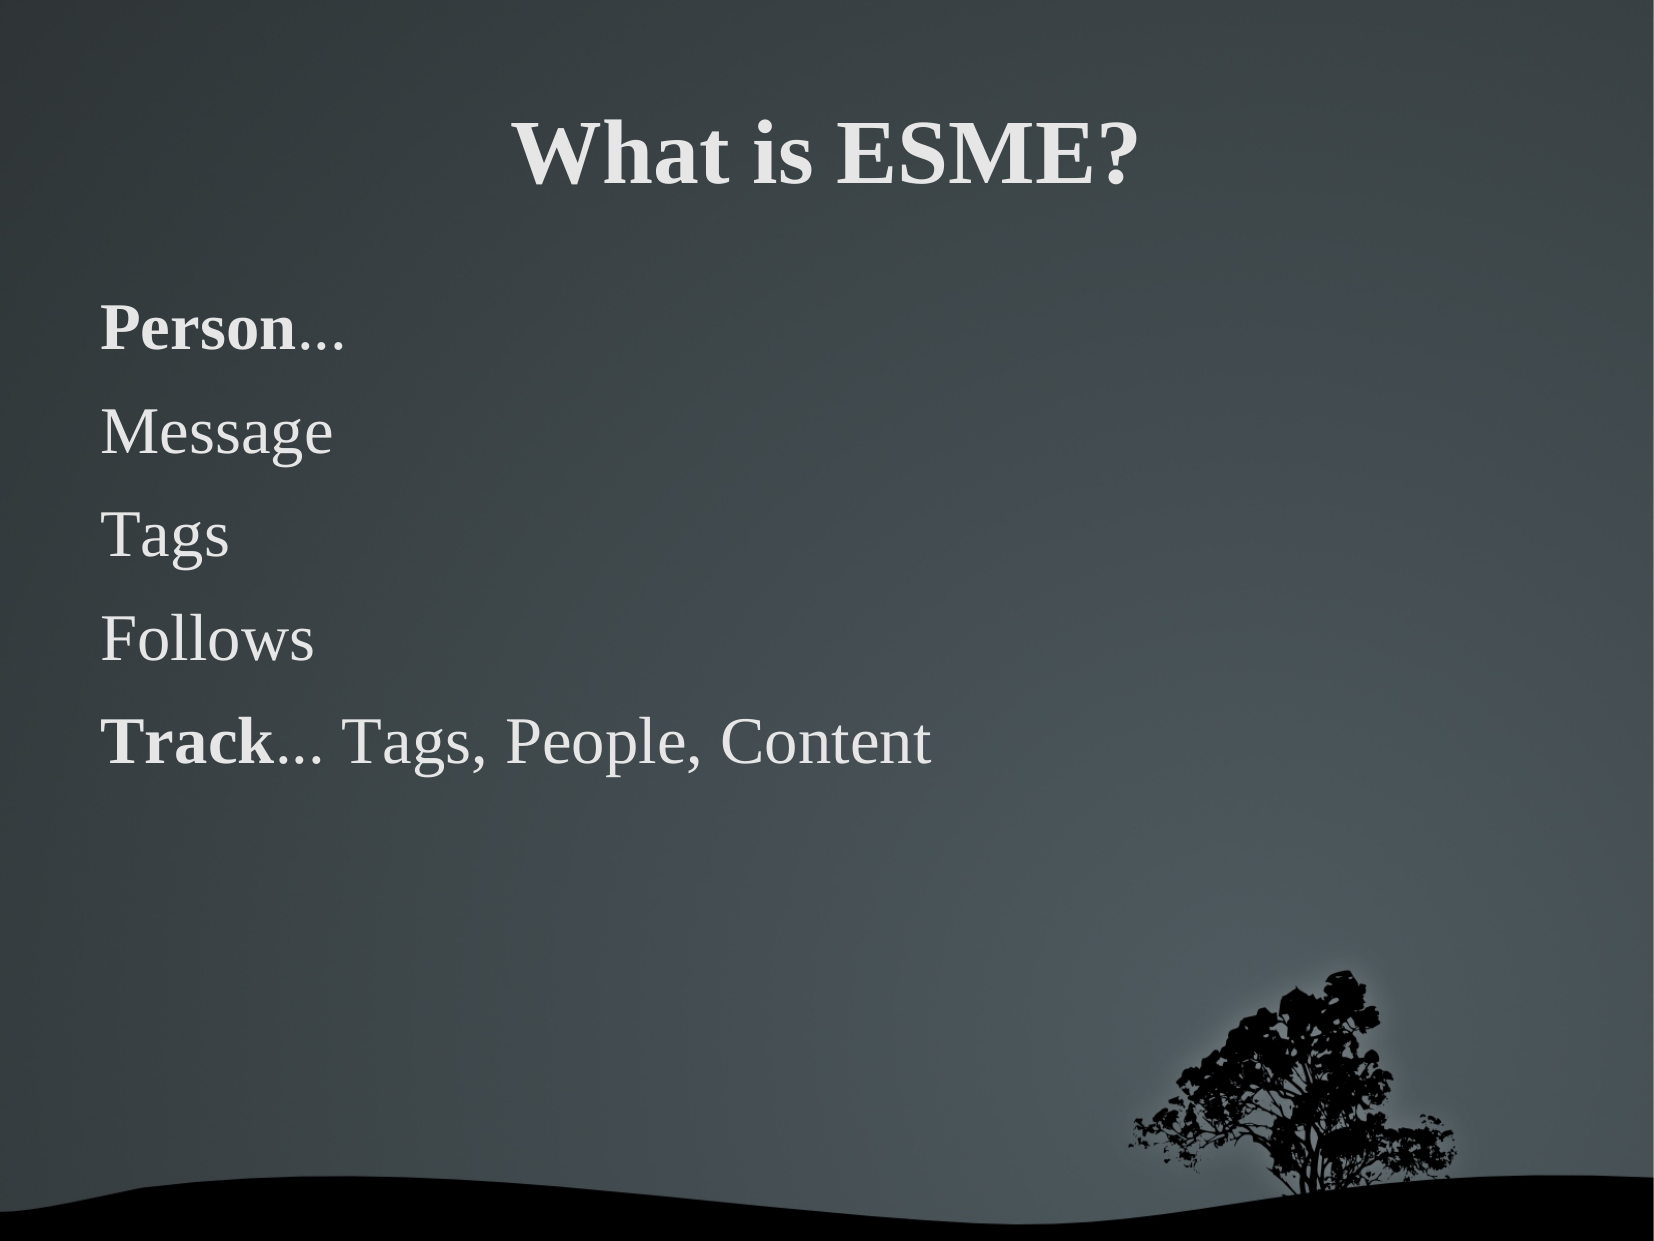

# What is ESME?
Person...
Message
Tags
Follows
Track... Tags, People, Content